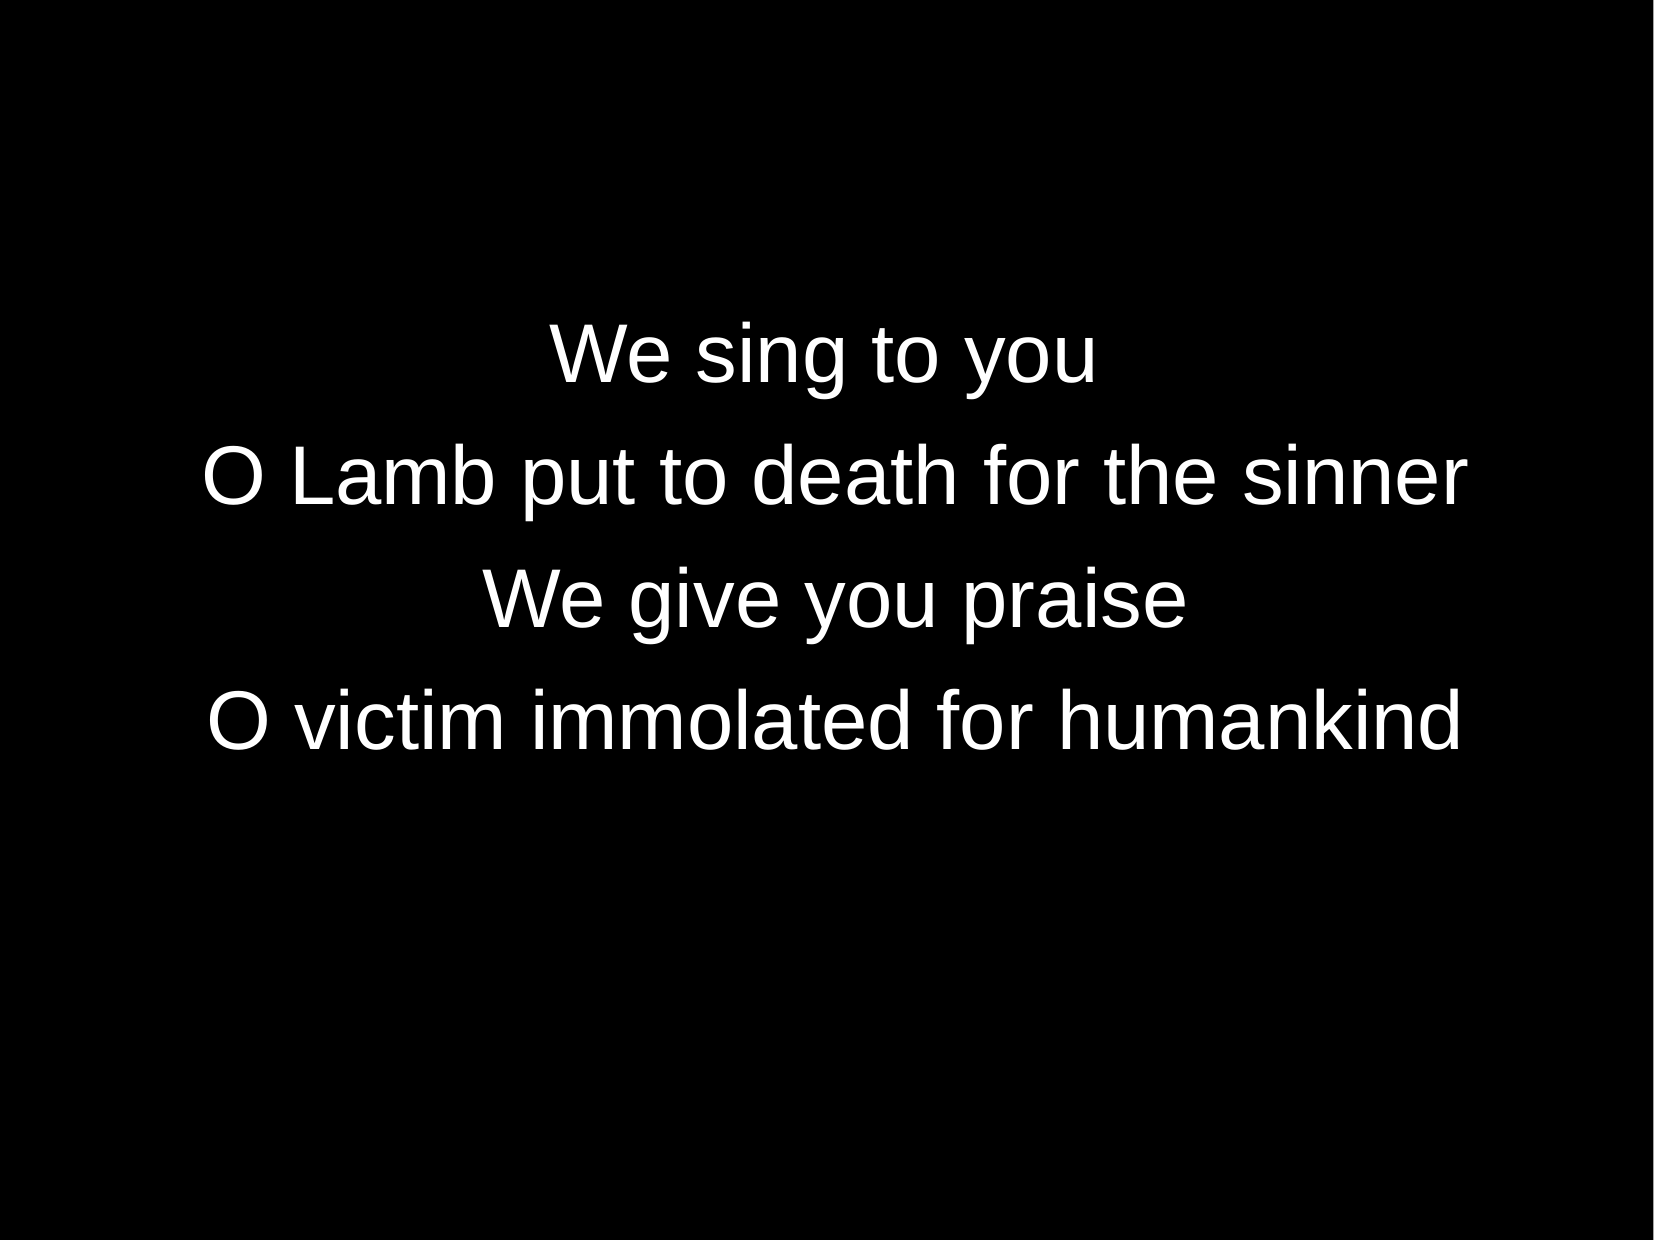

#
We sing to you
O Lamb put to death for the sinner
We give you praise
O victim immolated for humankind